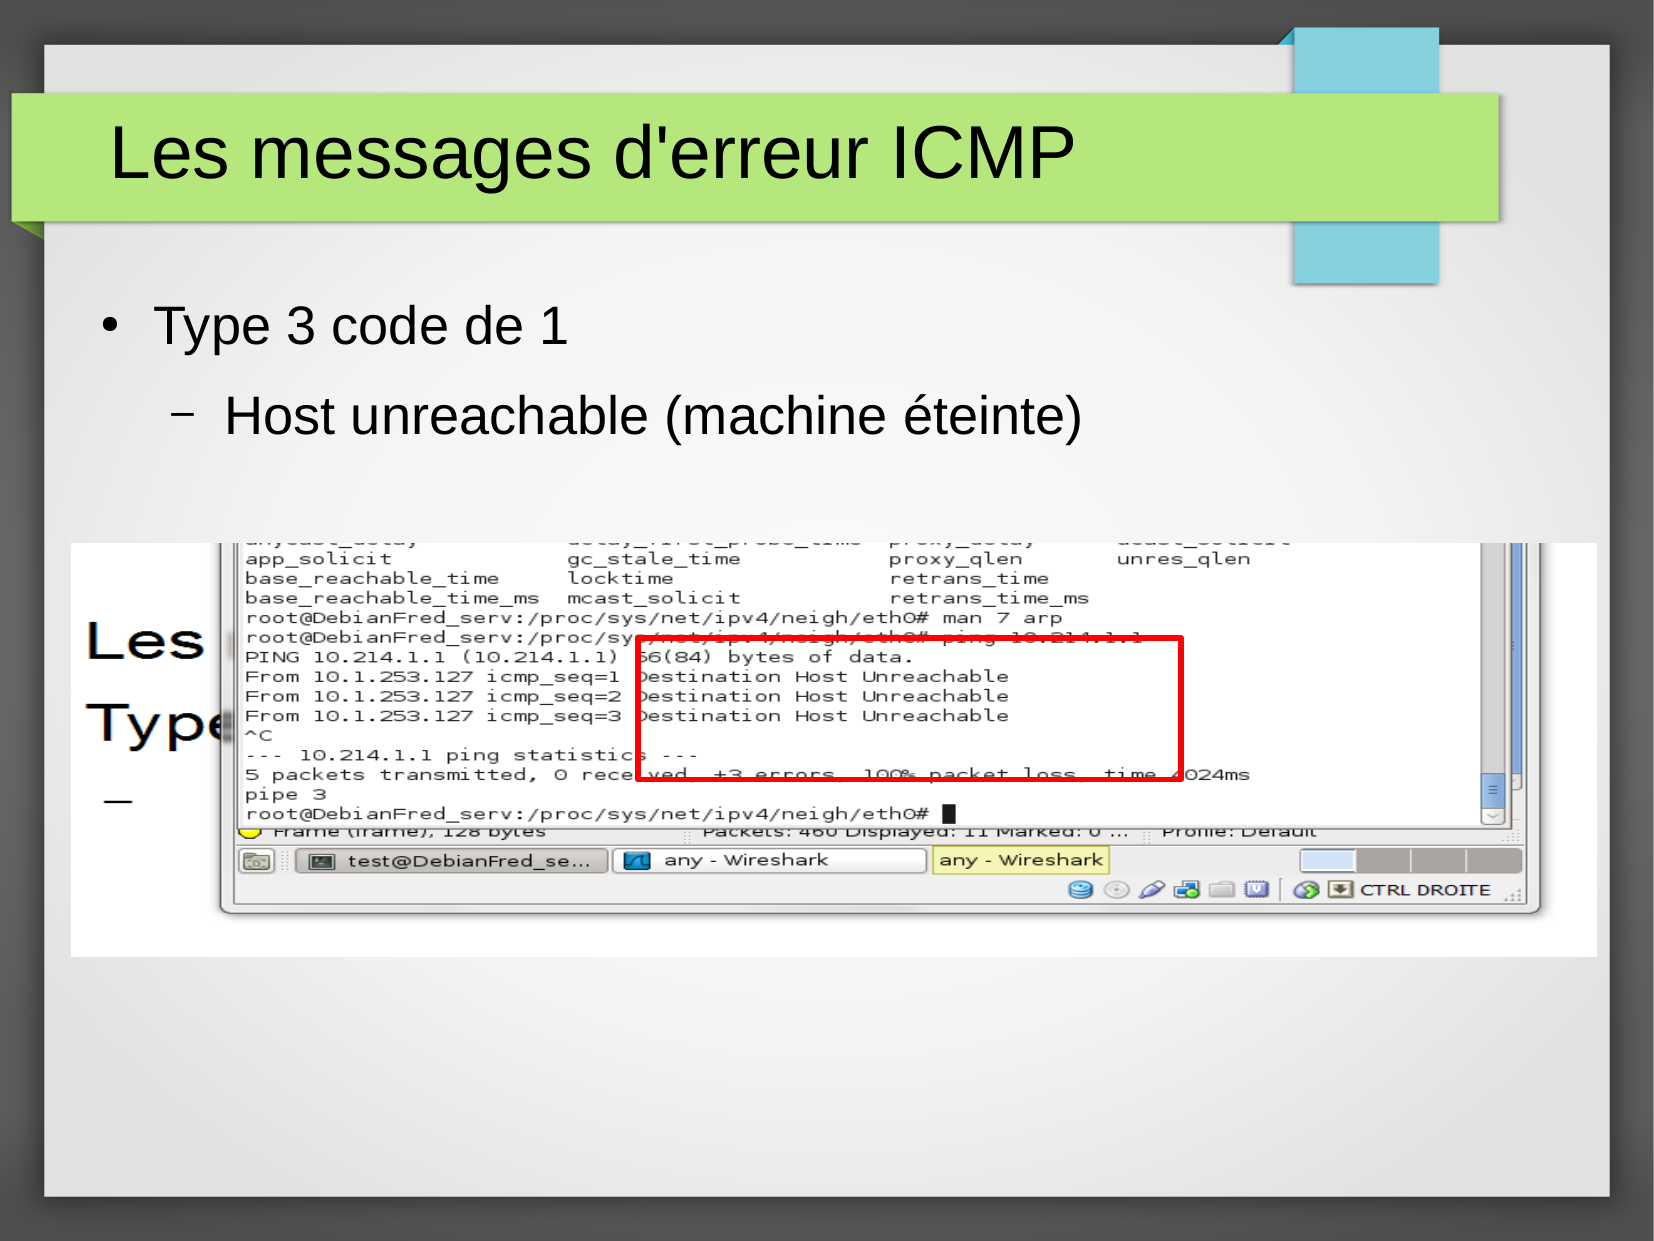

# Les messages d'erreur ICMP
Type 3 code de 1
Host unreachable (machine éteinte)